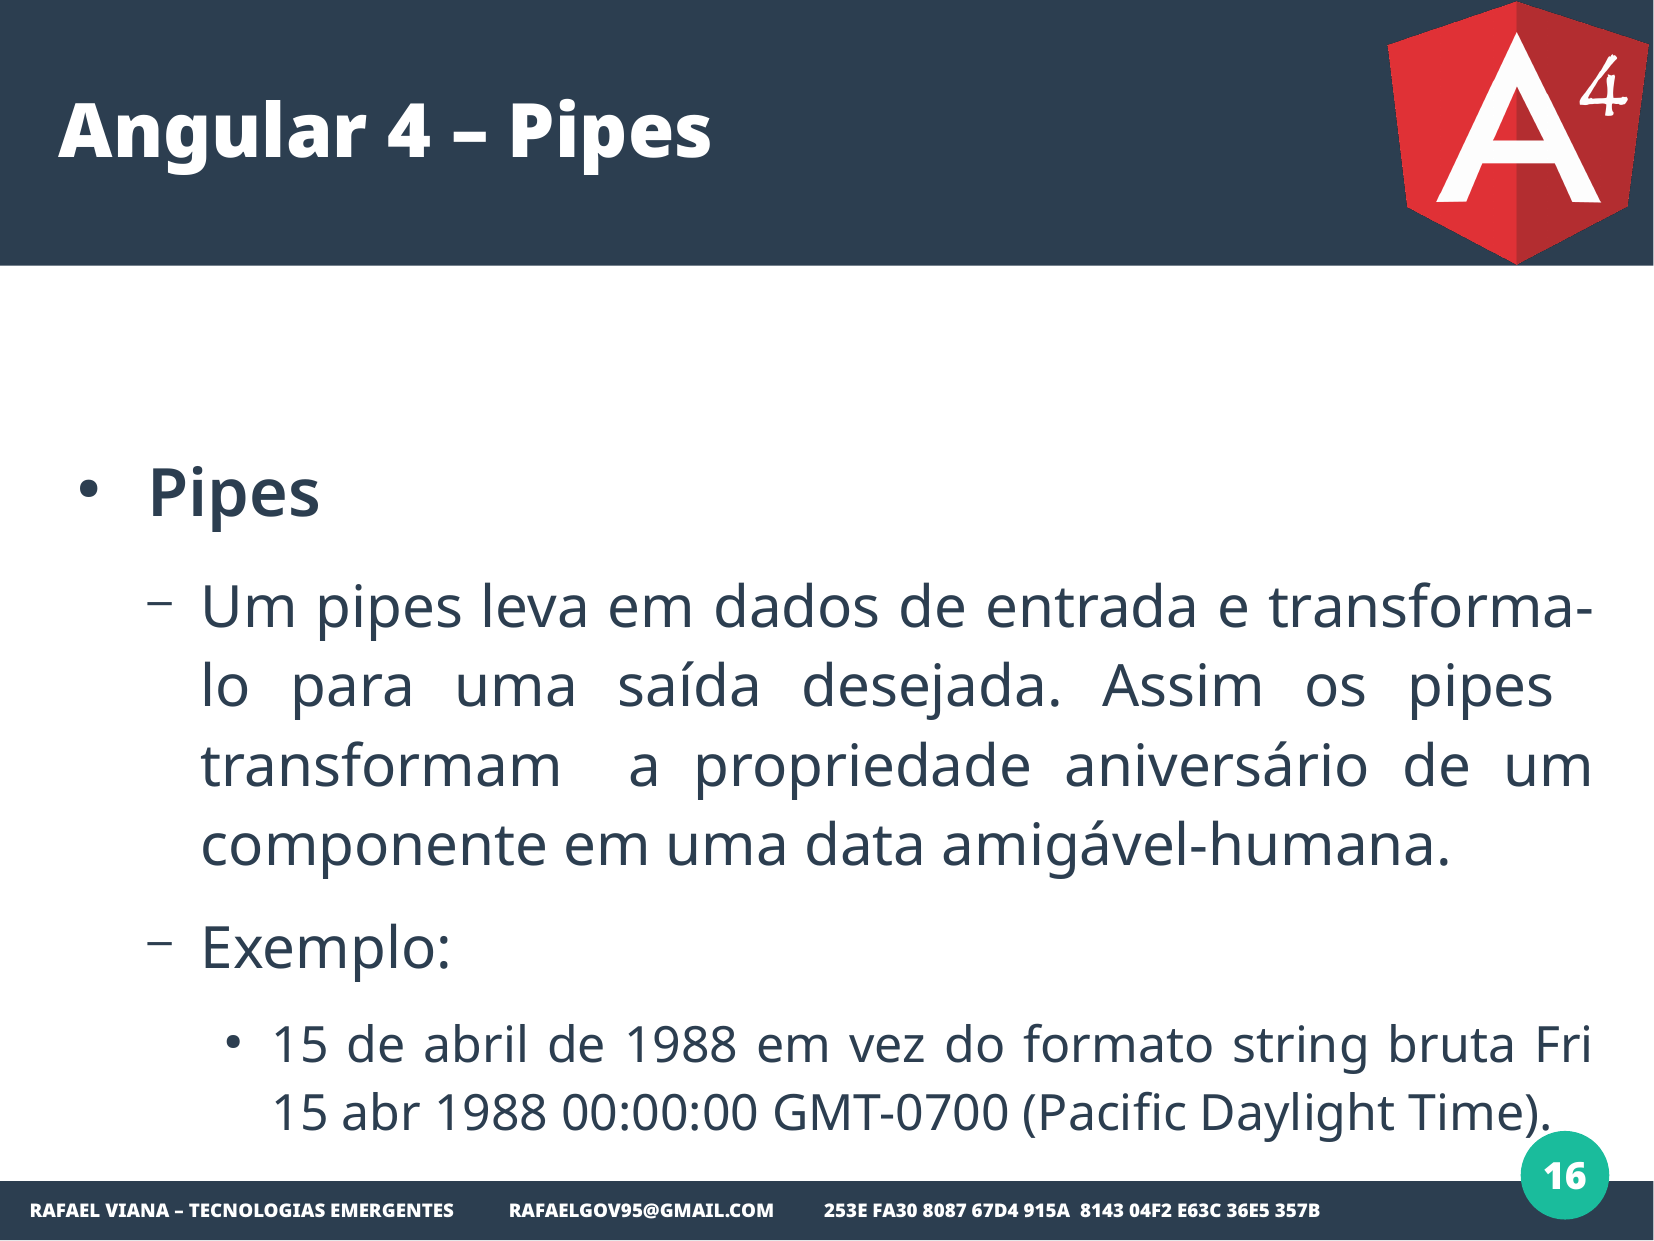

# Angular 4 – Pipes
 Pipes
Um pipes leva em dados de entrada e transforma-lo para uma saída desejada. Assim os pipes transformam a propriedade aniversário de um componente em uma data amigável-humana.
Exemplo:
15 de abril de 1988 em vez do formato string bruta Fri 15 abr 1988 00:00:00 GMT-0700 (Pacific Daylight Time).
16
RAFAEL VIANA – TECNOLOGIAS EMERGENTES RAFAELGOV95@GMAIL.COM 253E FA30 8087 67D4 915A 8143 04F2 E63C 36E5 357B